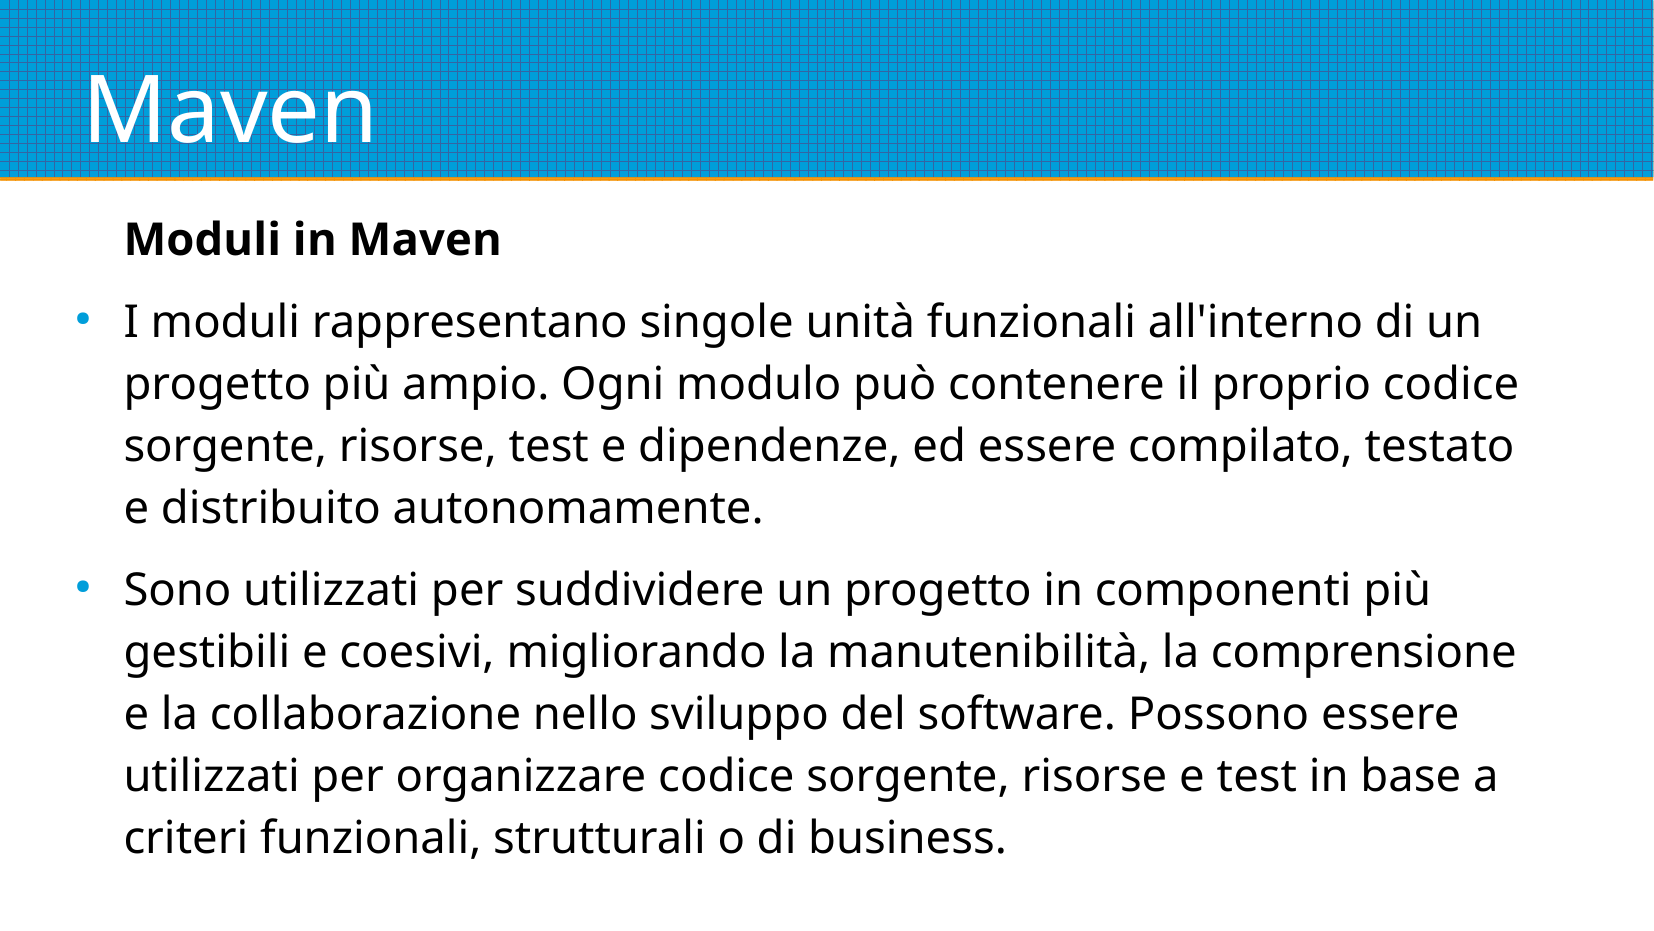

# Maven
Moduli in Maven
I moduli rappresentano singole unità funzionali all'interno di un progetto più ampio. Ogni modulo può contenere il proprio codice sorgente, risorse, test e dipendenze, ed essere compilato, testato e distribuito autonomamente.
Sono utilizzati per suddividere un progetto in componenti più gestibili e coesivi, migliorando la manutenibilità, la comprensione e la collaborazione nello sviluppo del software. Possono essere utilizzati per organizzare codice sorgente, risorse e test in base a criteri funzionali, strutturali o di business.